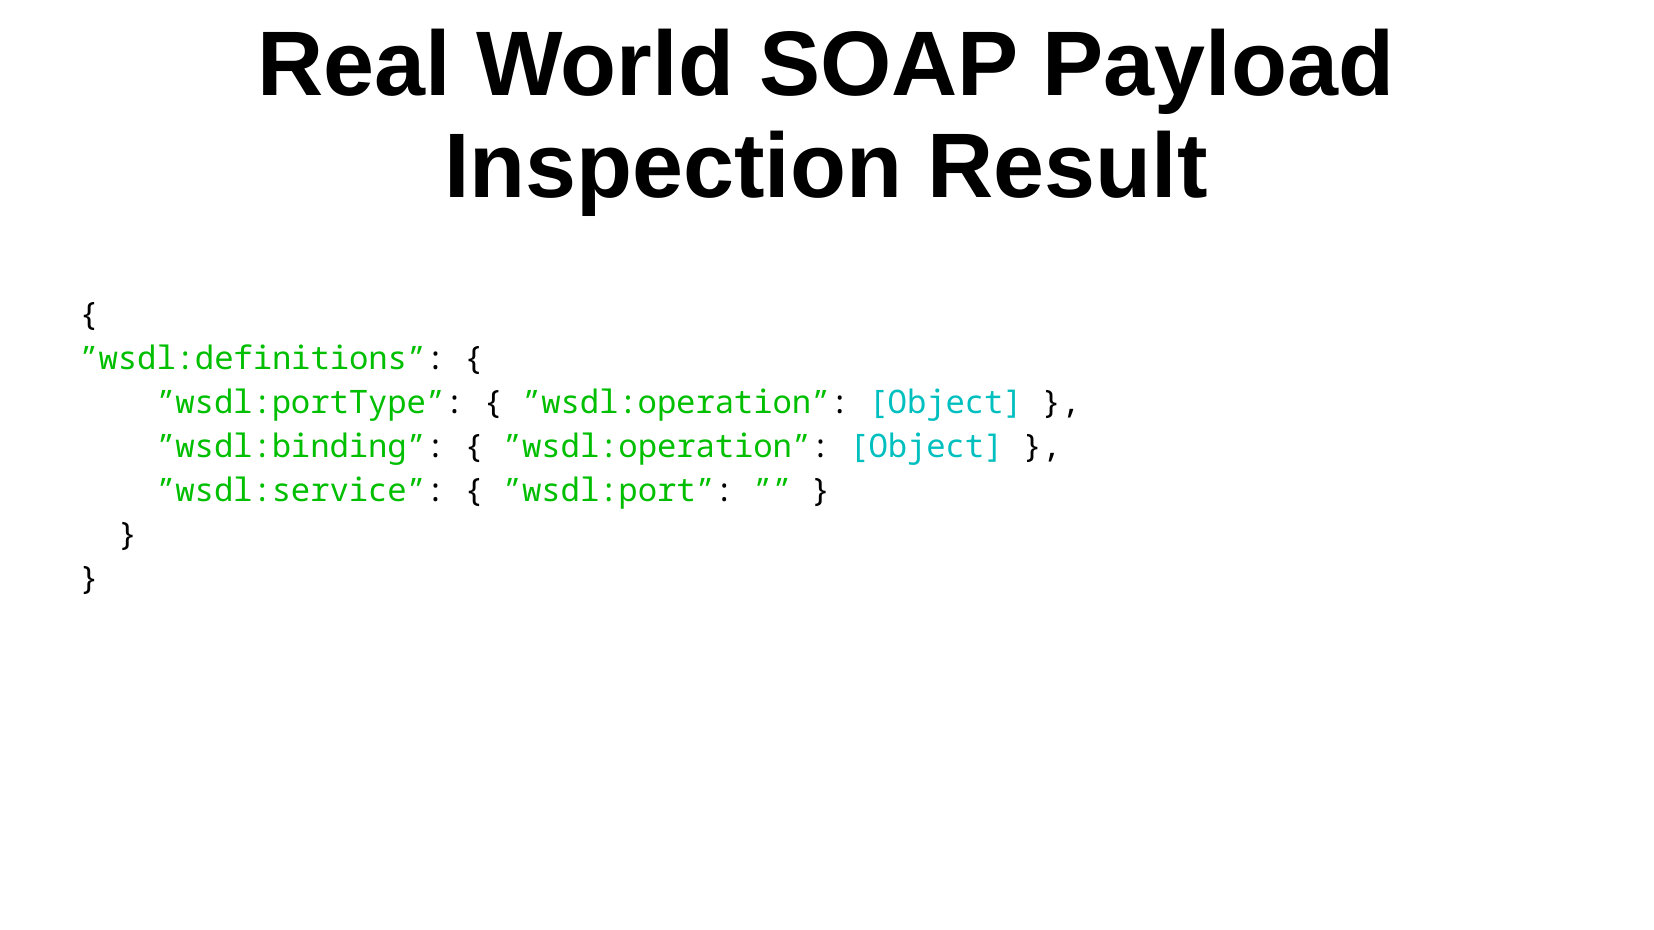

# Real World SOAP Payload Inspection Result
{
”wsdl:definitions”: {
 ”wsdl:portType”: { ”wsdl:operation”: [Object] },
 ”wsdl:binding”: { ”wsdl:operation”: [Object] },
 ”wsdl:service”: { ”wsdl:port”: ”” }
 }
}